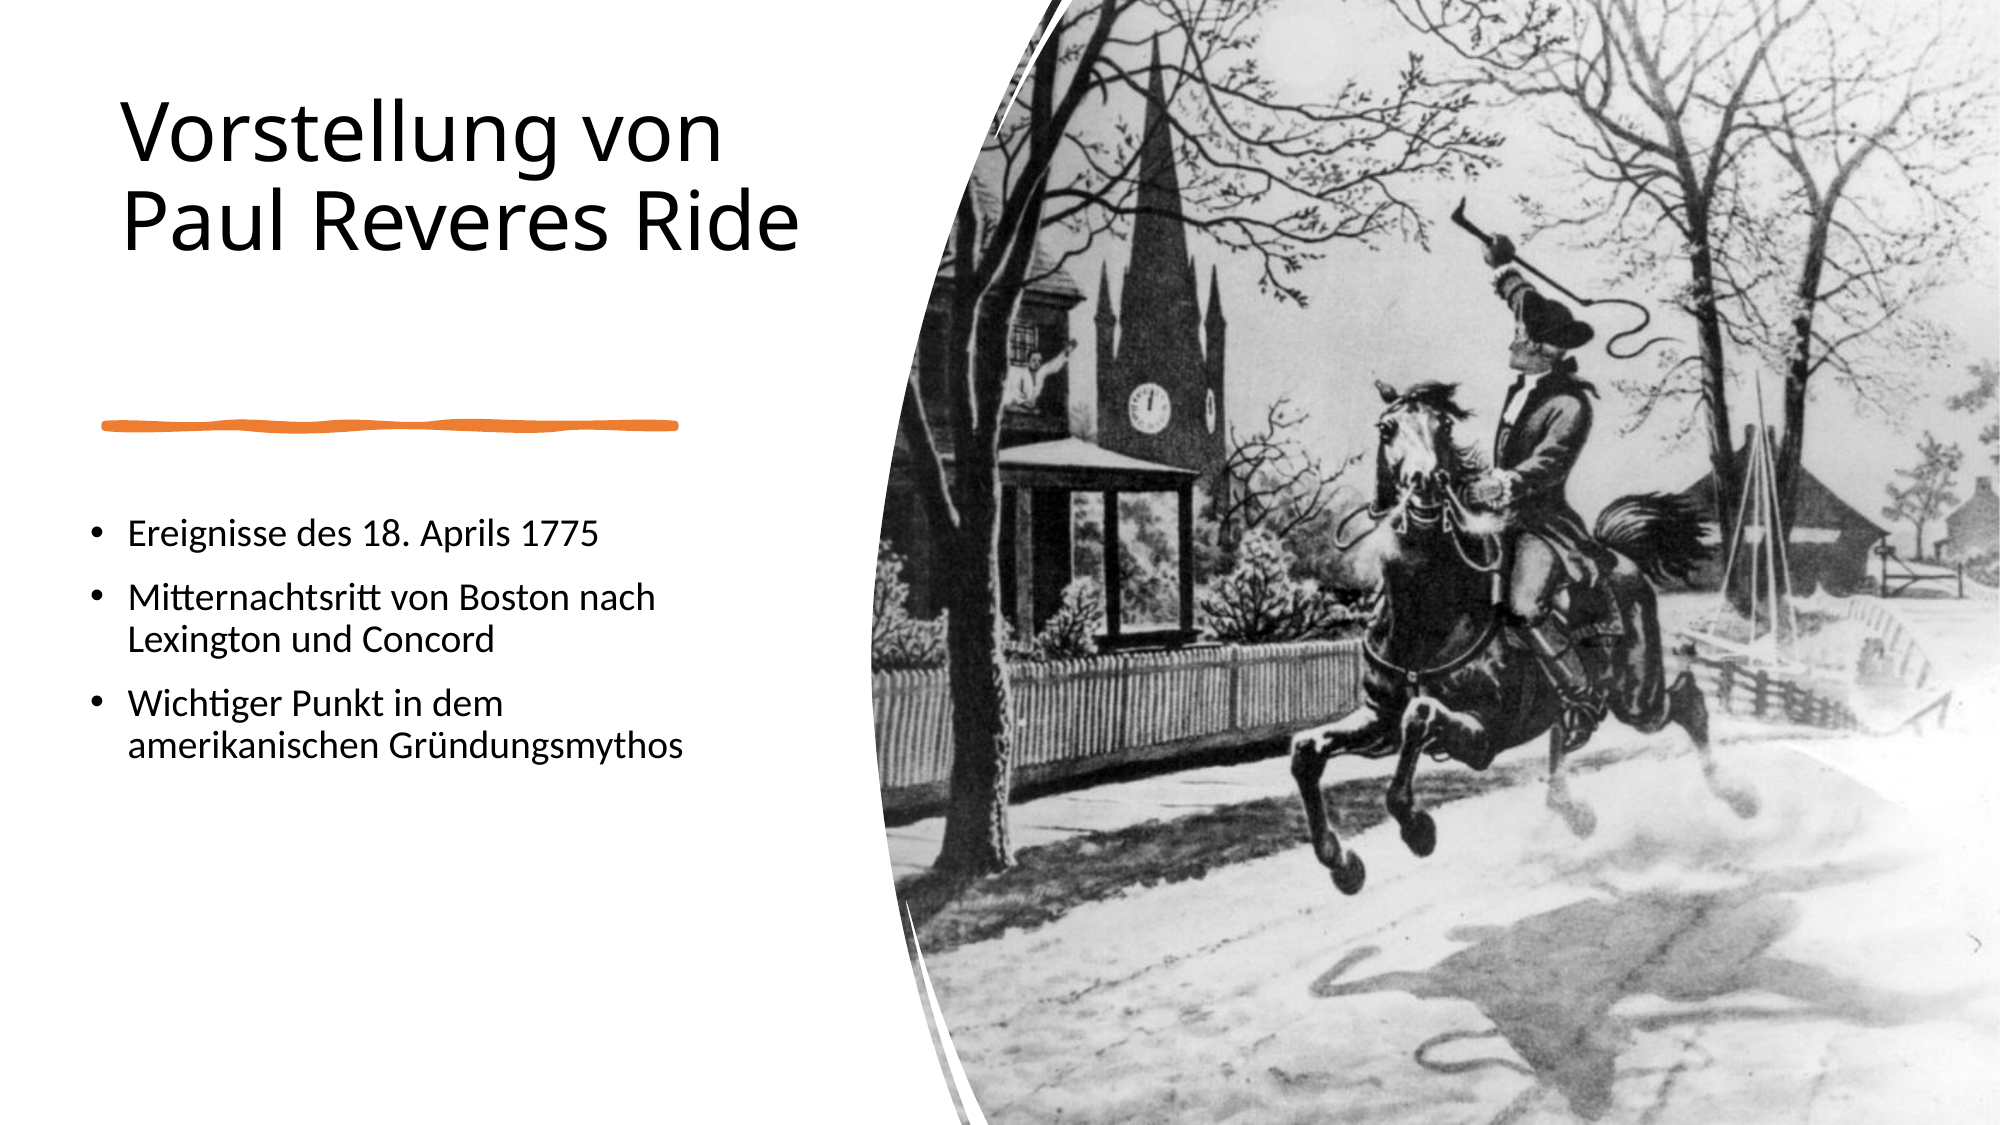

# Vorstellung von Paul Reveres Ride
Ereignisse des 18. Aprils 1775
Mitternachtsritt von Boston nach Lexington und Concord
Wichtiger Punkt in dem amerikanischen Gründungsmythos